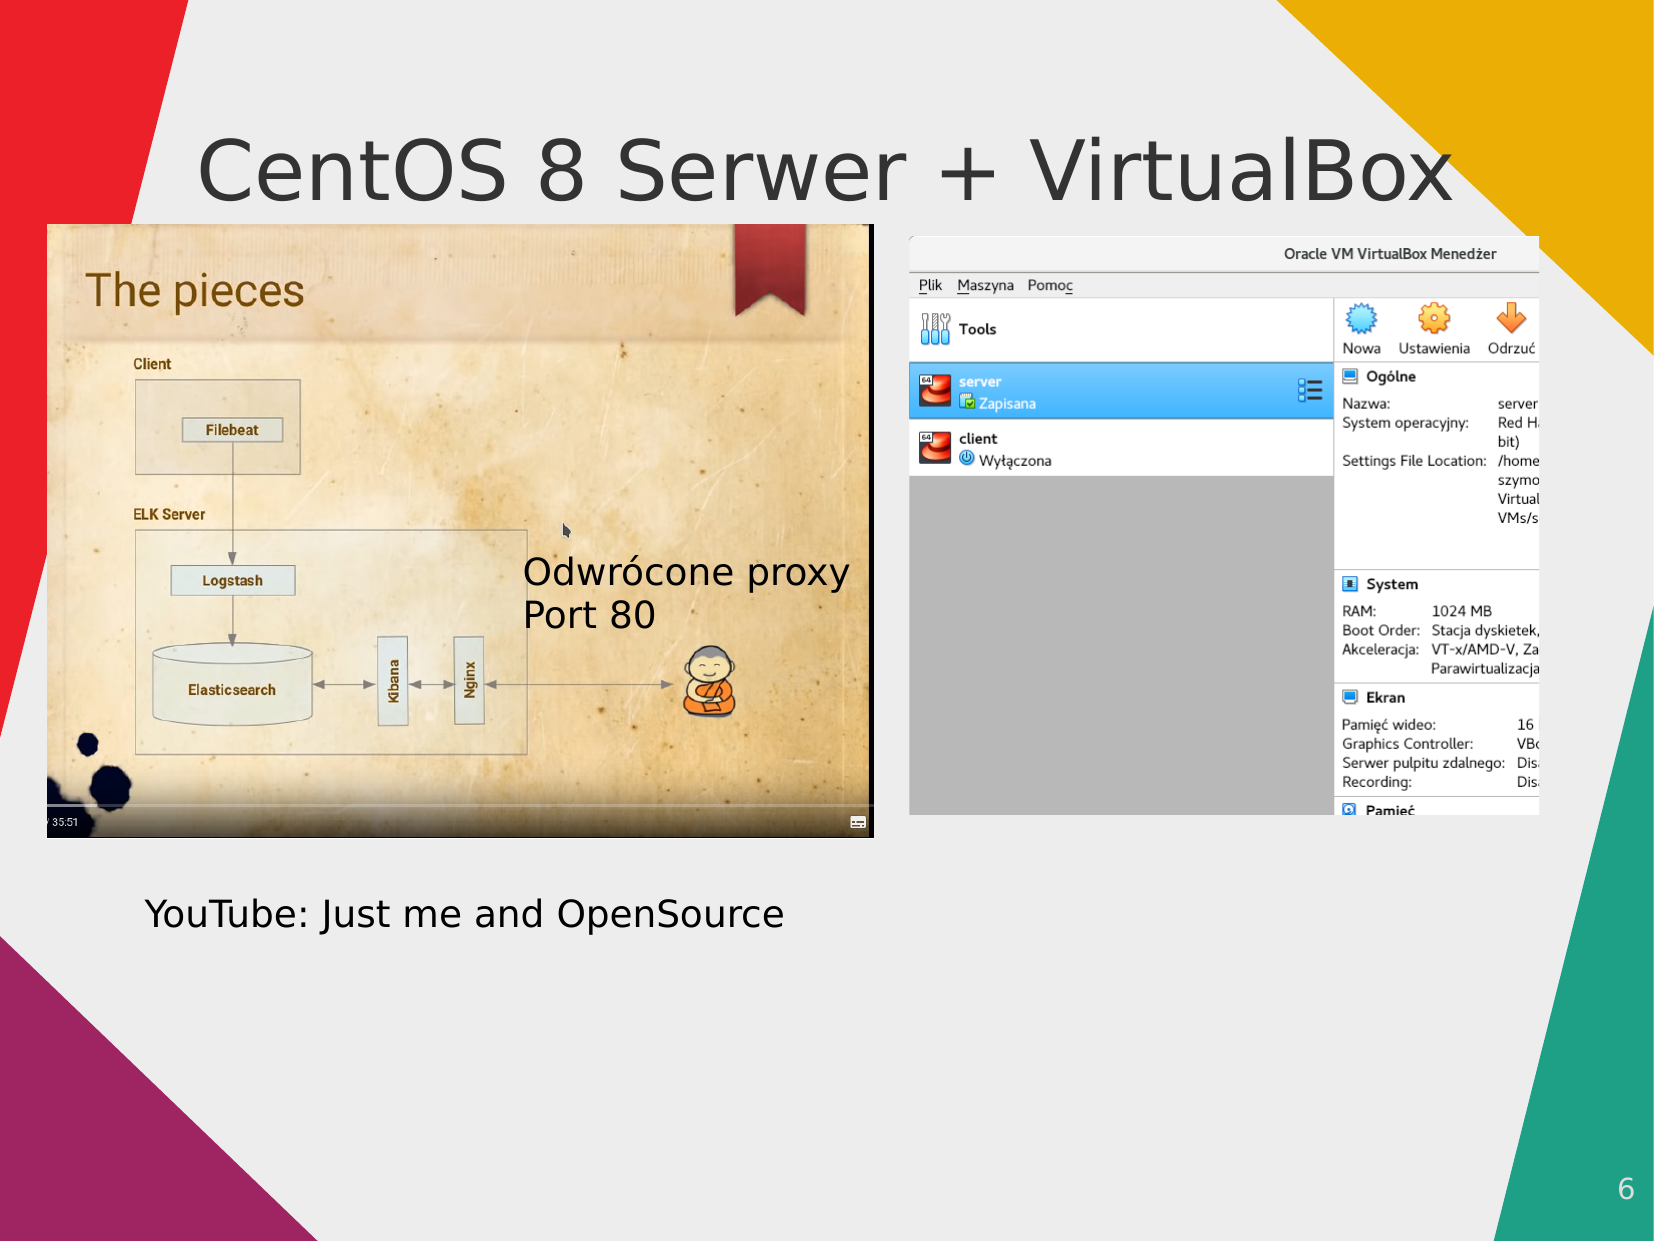

# CentOS 8 Serwer + VirtualBox
Odwrócone proxy
Port 80
YouTube: Just me and OpenSource
6